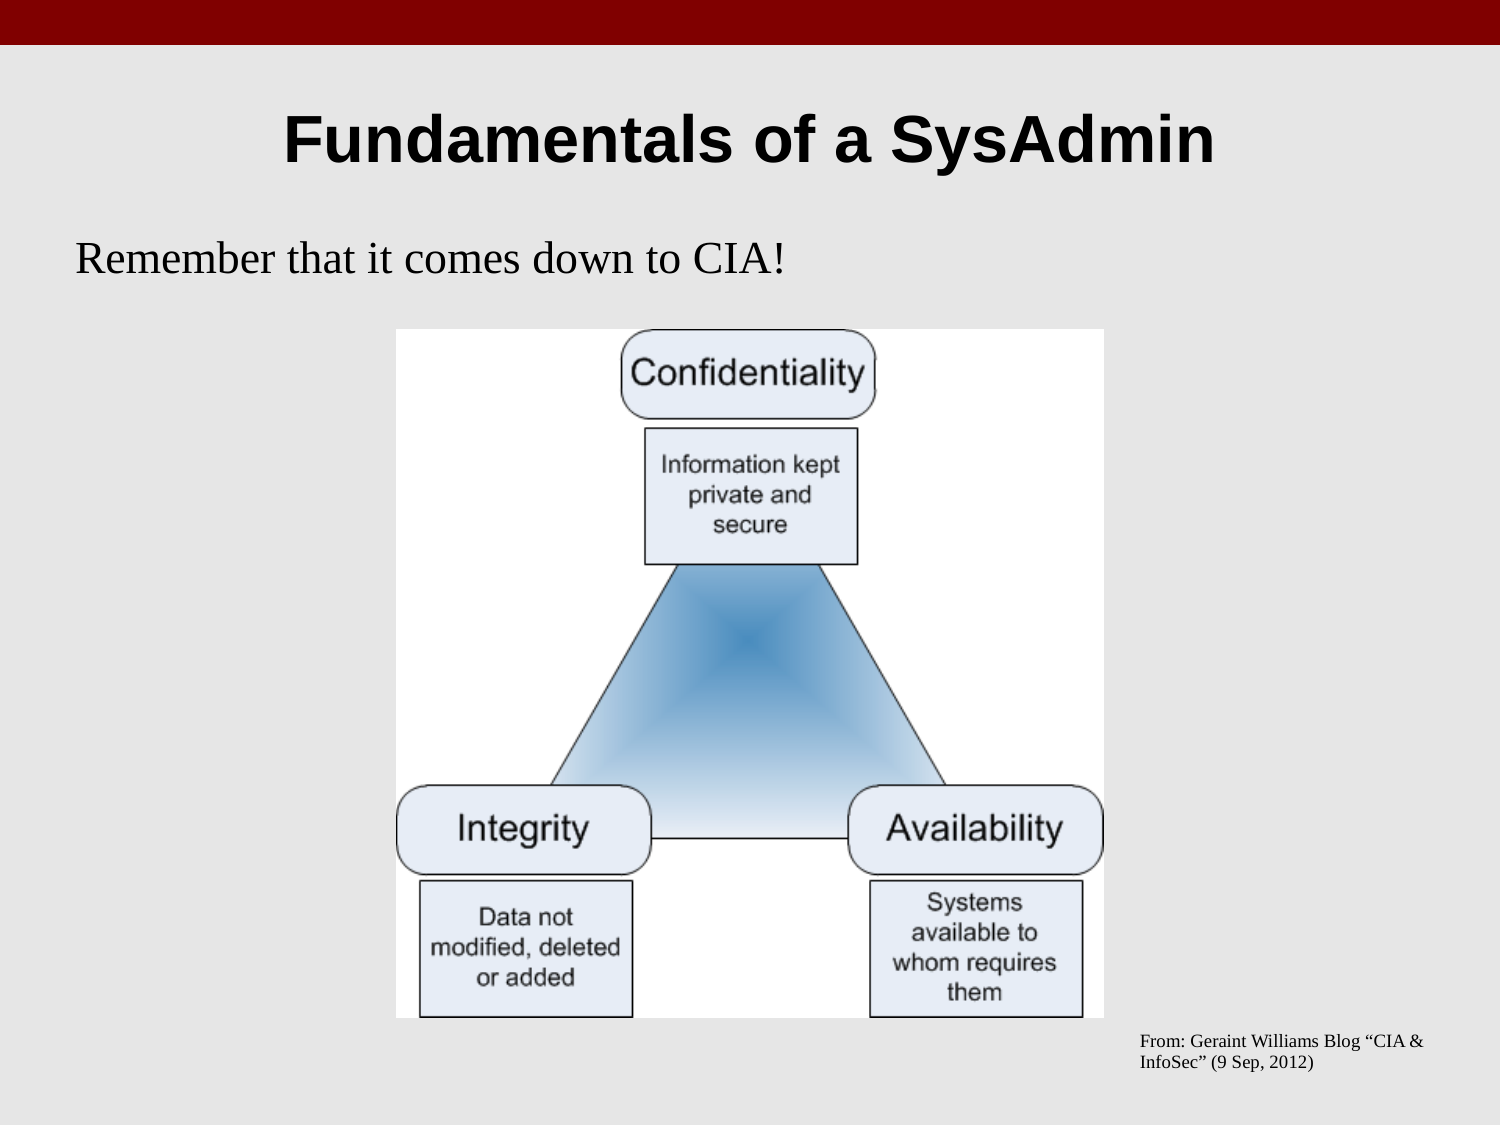

# Fundamentals of a SysAdmin
Remember that it comes down to CIA!
From: Geraint Williams Blog “CIA & InfoSec” (9 Sep, 2012)